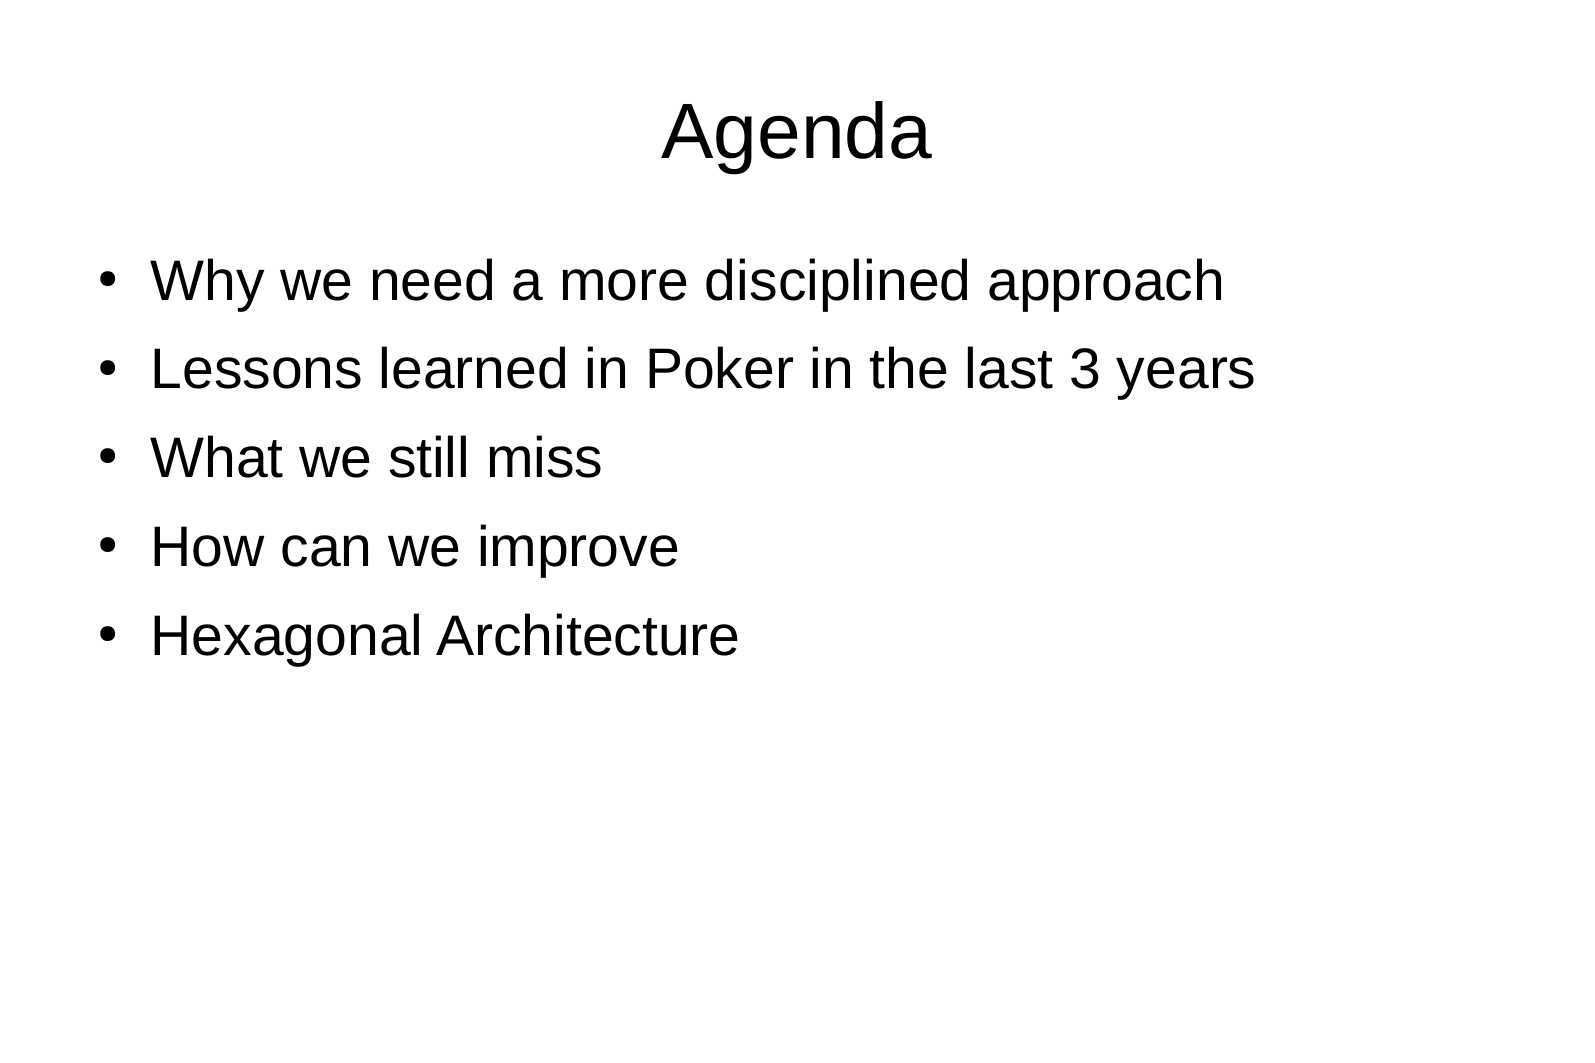

# Agenda
Why we need a more disciplined approach
Lessons learned in Poker in the last 3 years
What we still miss
How can we improve
Hexagonal Architecture